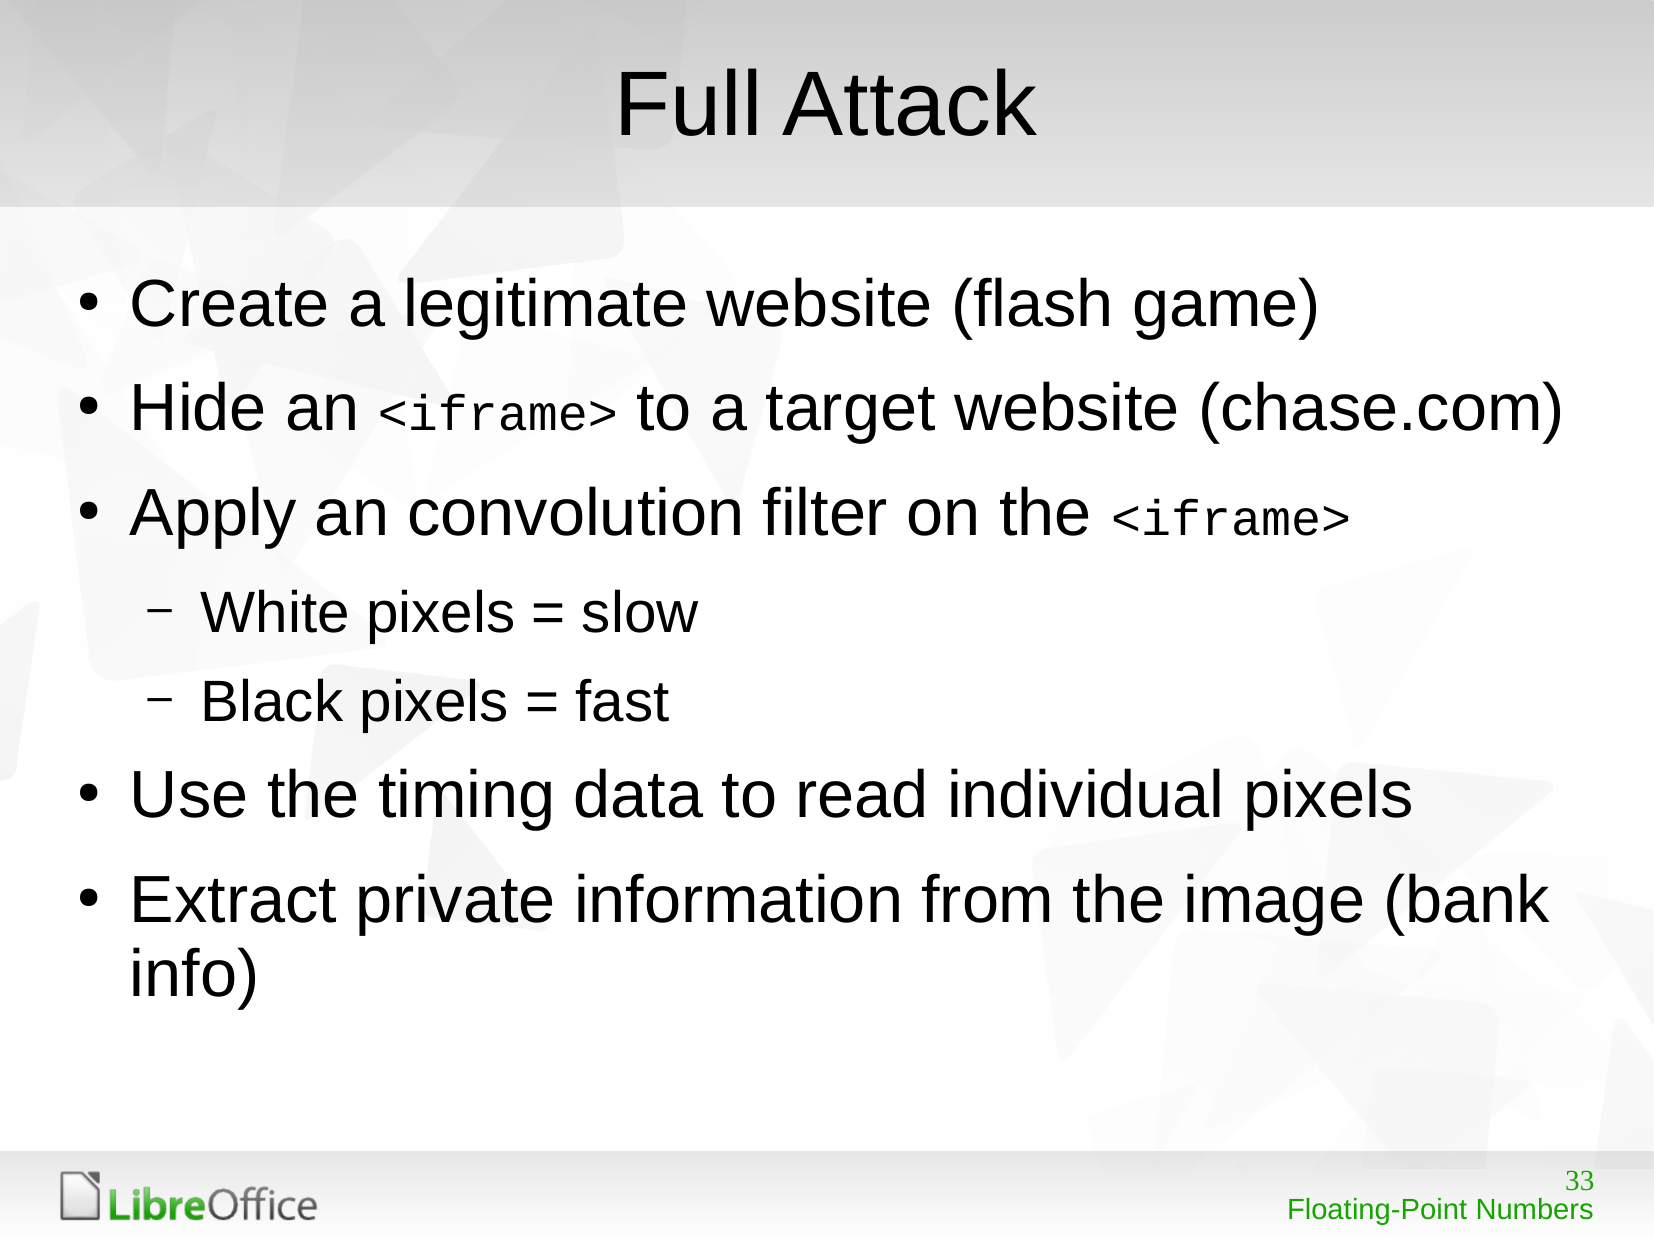

# Full Attack
Create a legitimate website (flash game)
Hide an <iframe> to a target website (chase.com)
Apply an convolution filter on the <iframe>
White pixels = slow
Black pixels = fast
Use the timing data to read individual pixels
Extract private information from the image (bank info)
33
Floating-Point Numbers